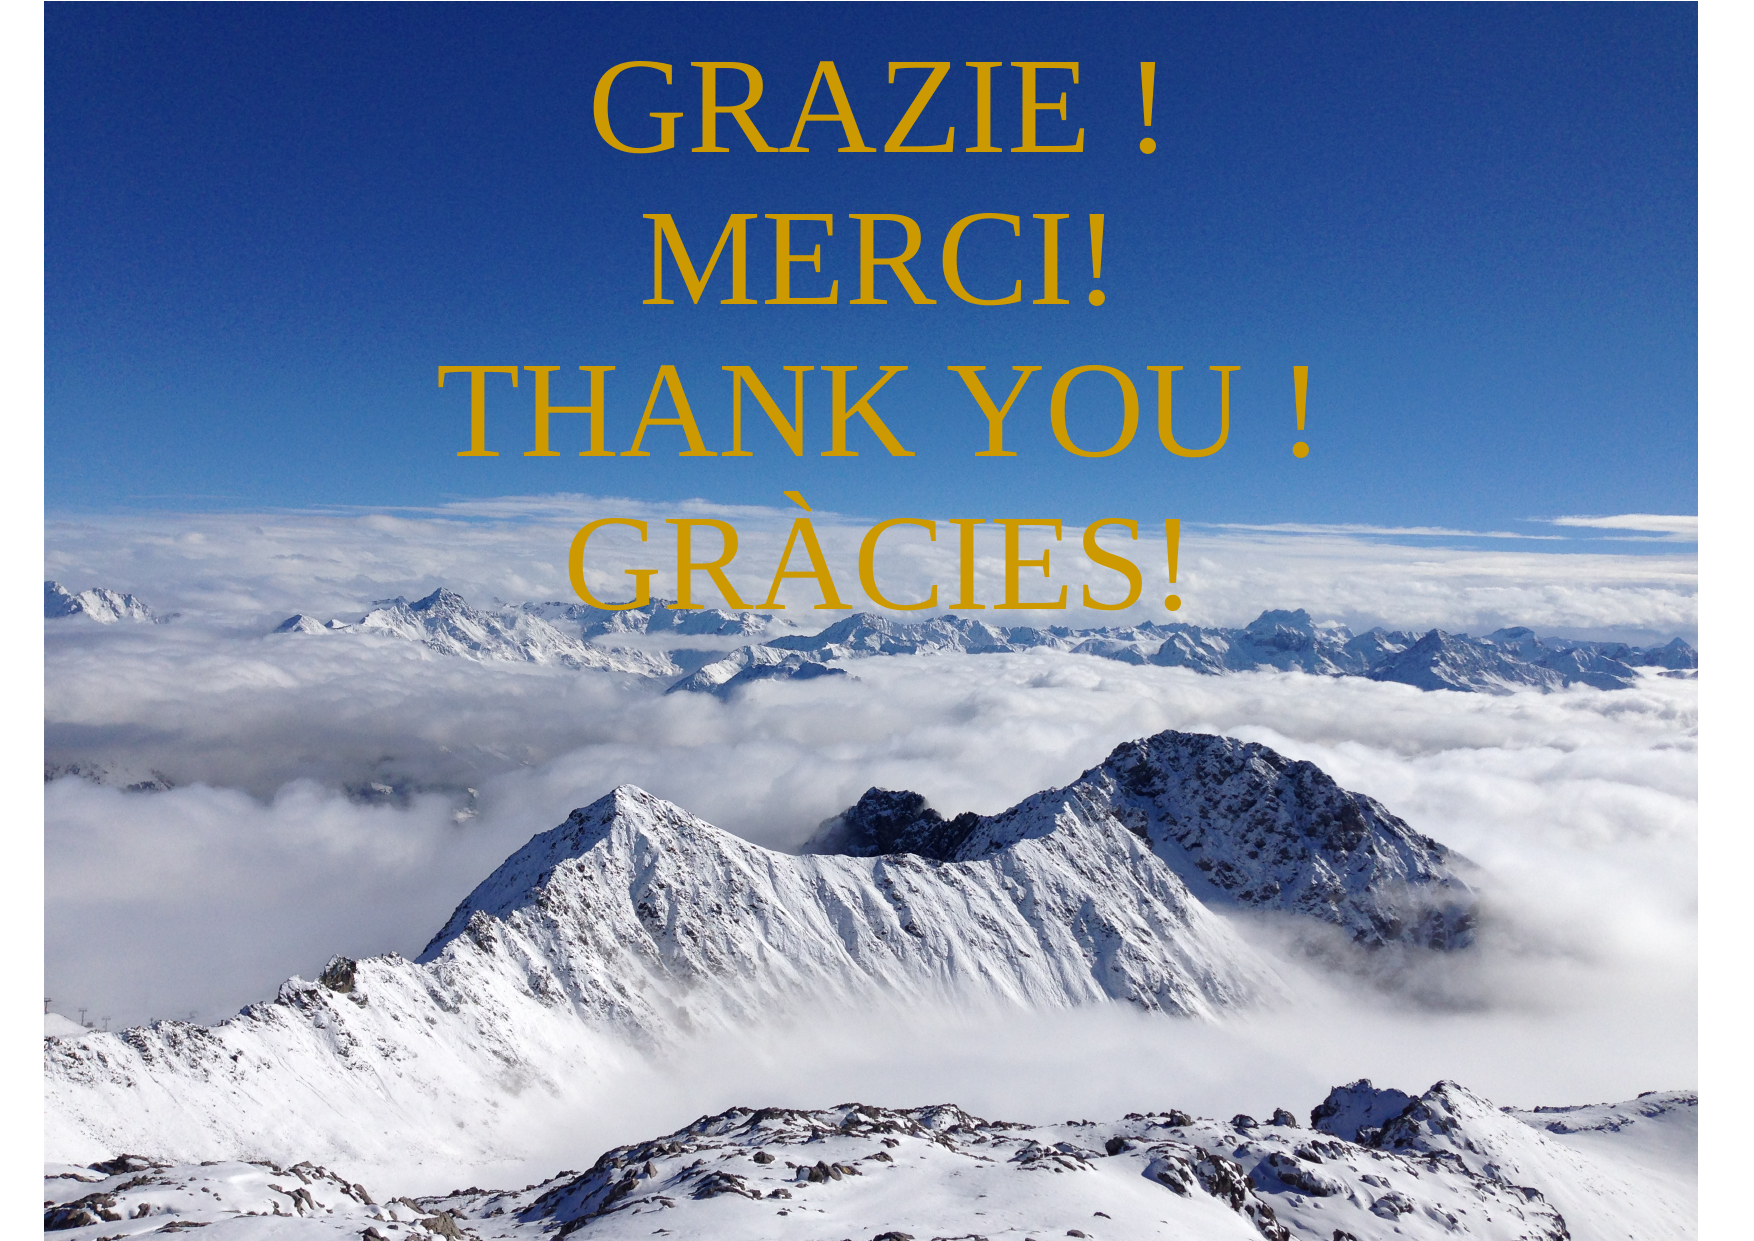

GRAZIE !
MERCI!
THANK YOU !
GRÀCIES!
33
Pyrad course: Weather radar data processing